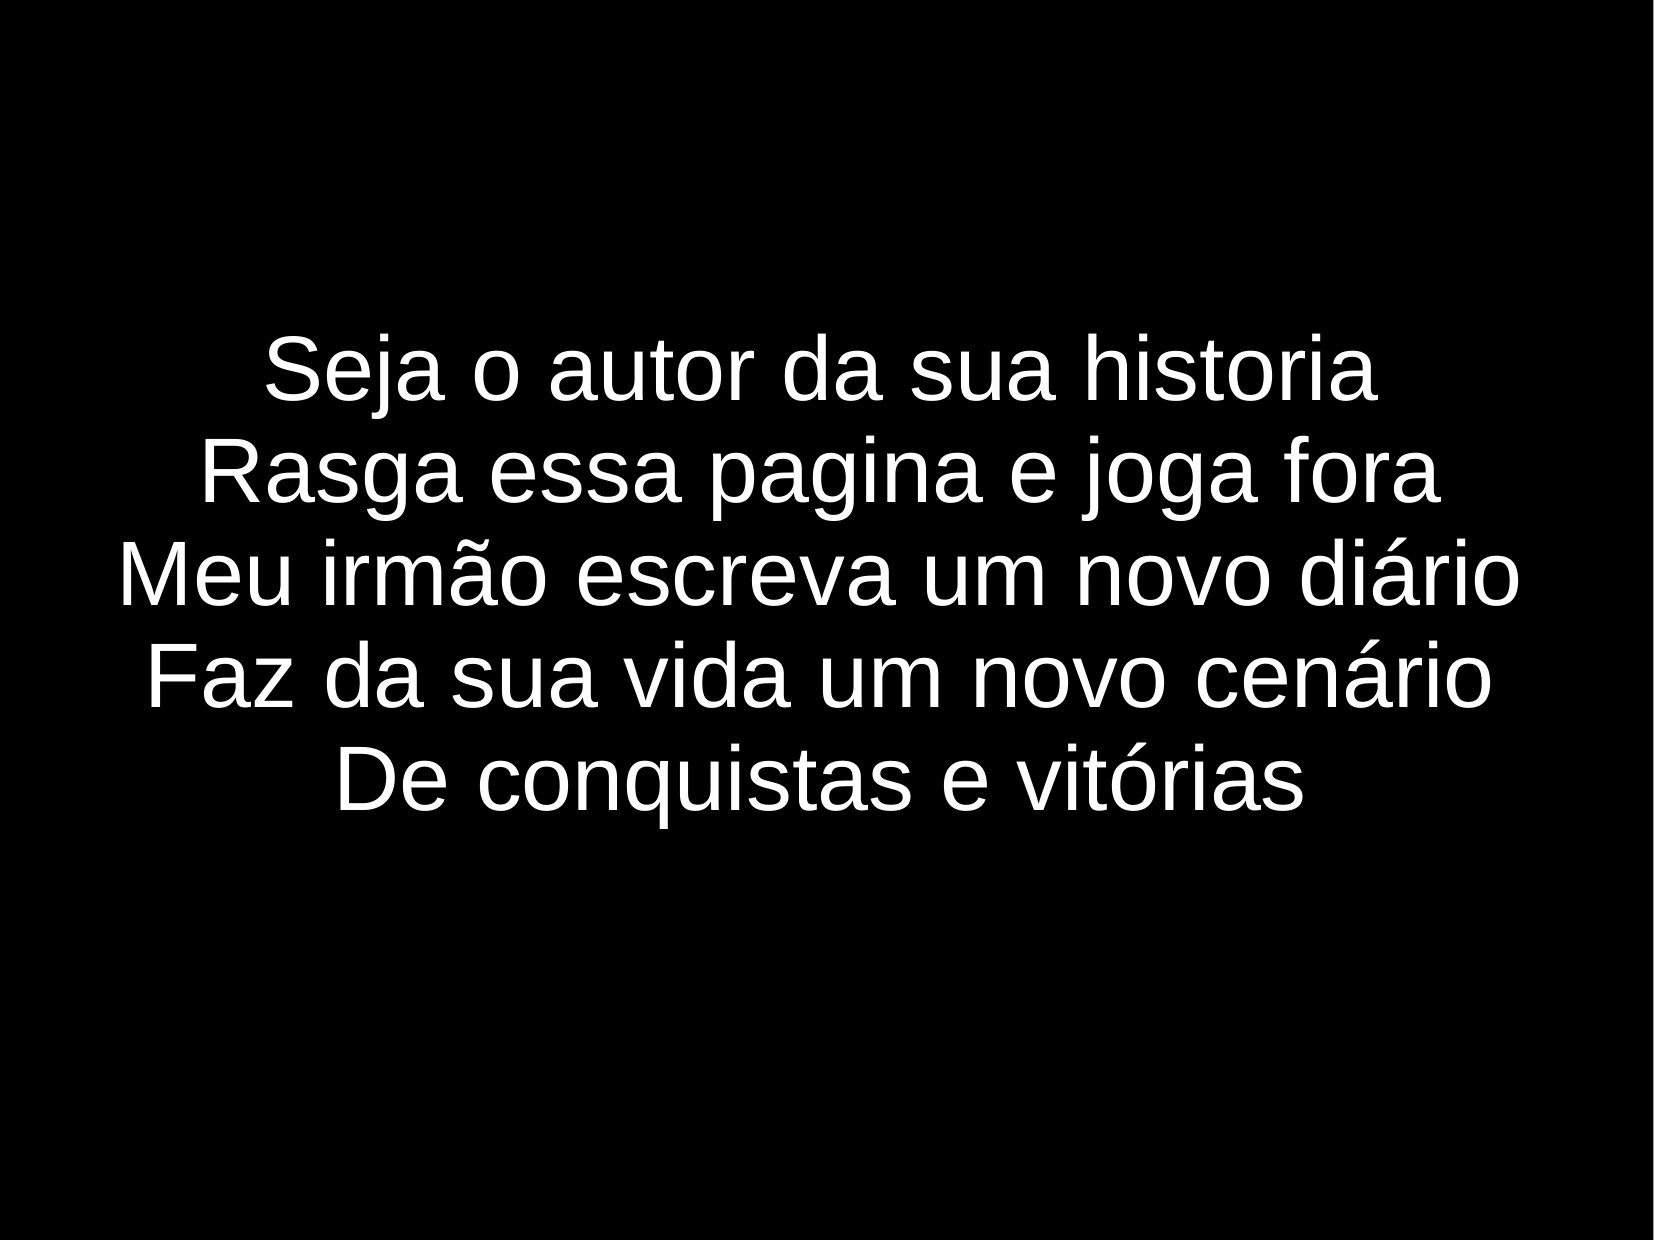

Seja o autor da sua historia
Rasga essa pagina e joga fora
Meu irmão escreva um novo diário
Faz da sua vida um novo cenário
De conquistas e vitórias